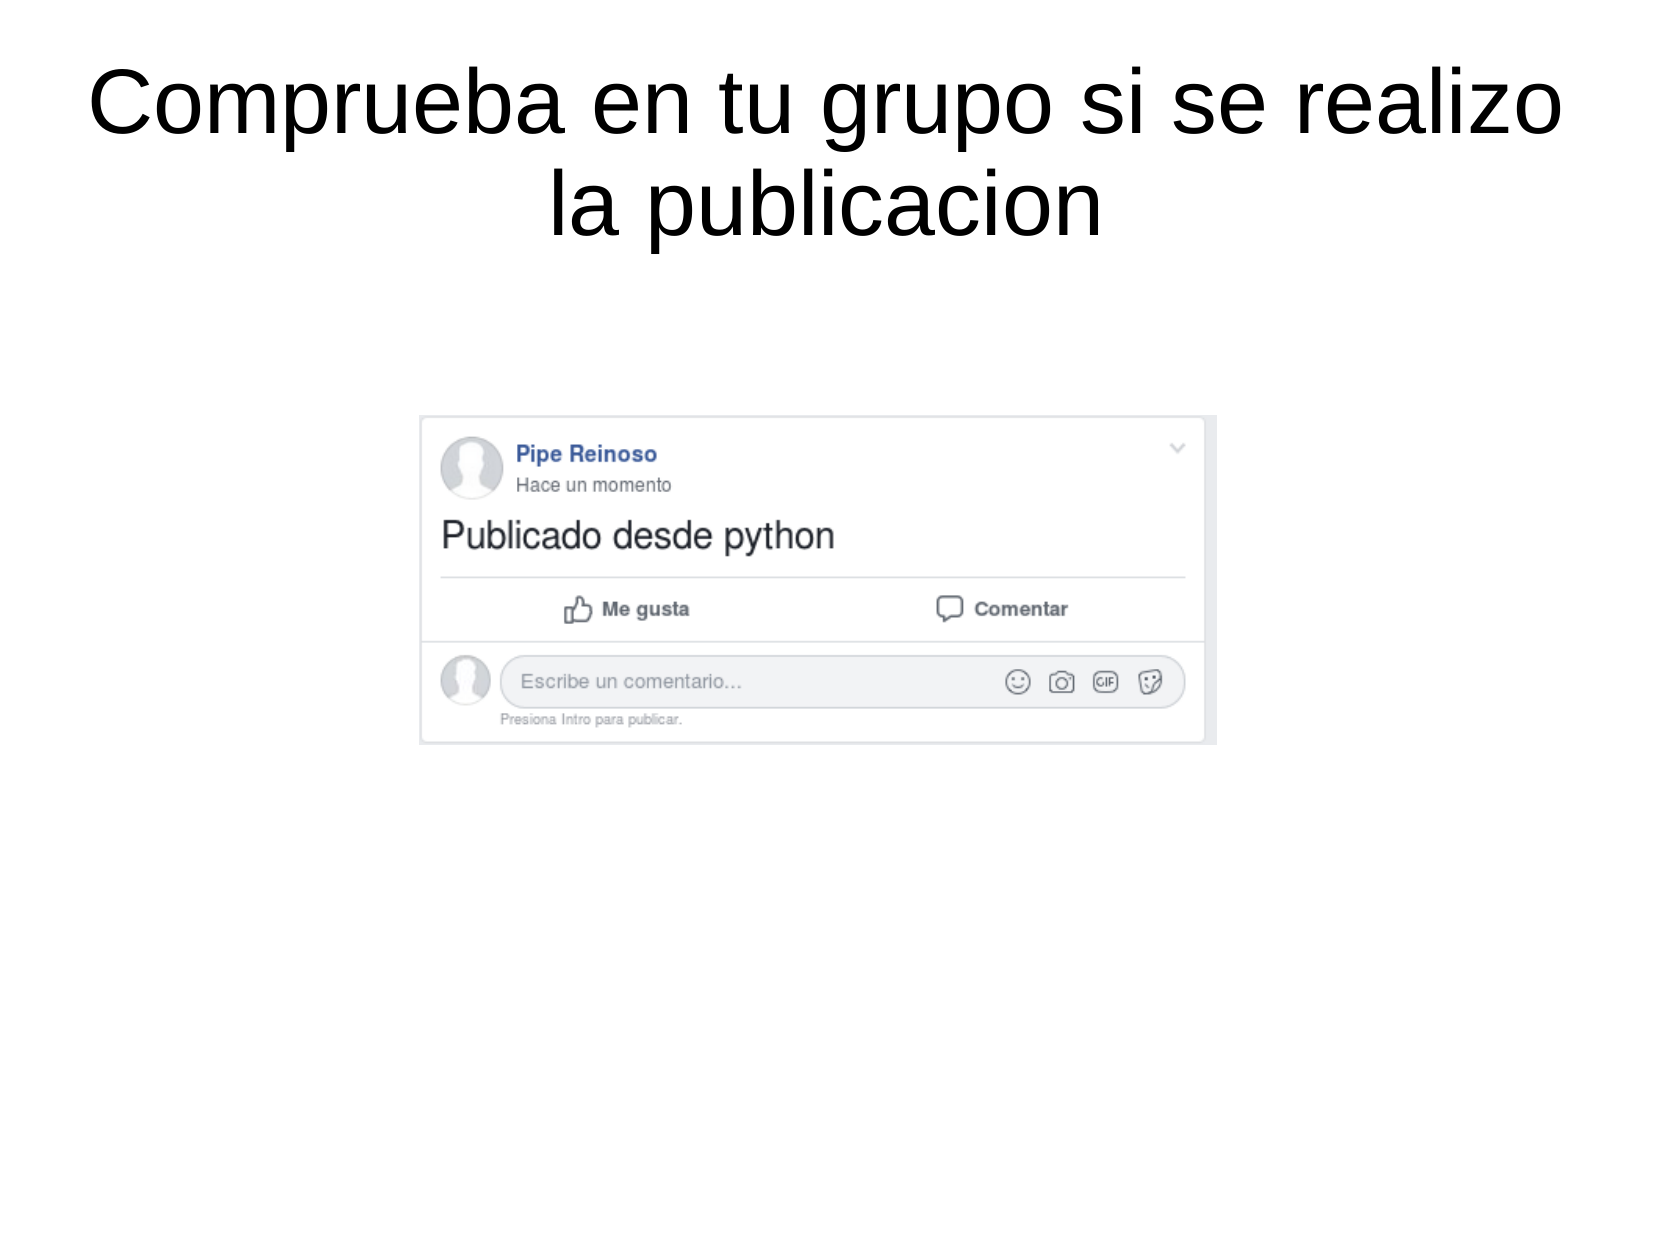

# Comprueba en tu grupo si se realizo la publicacion